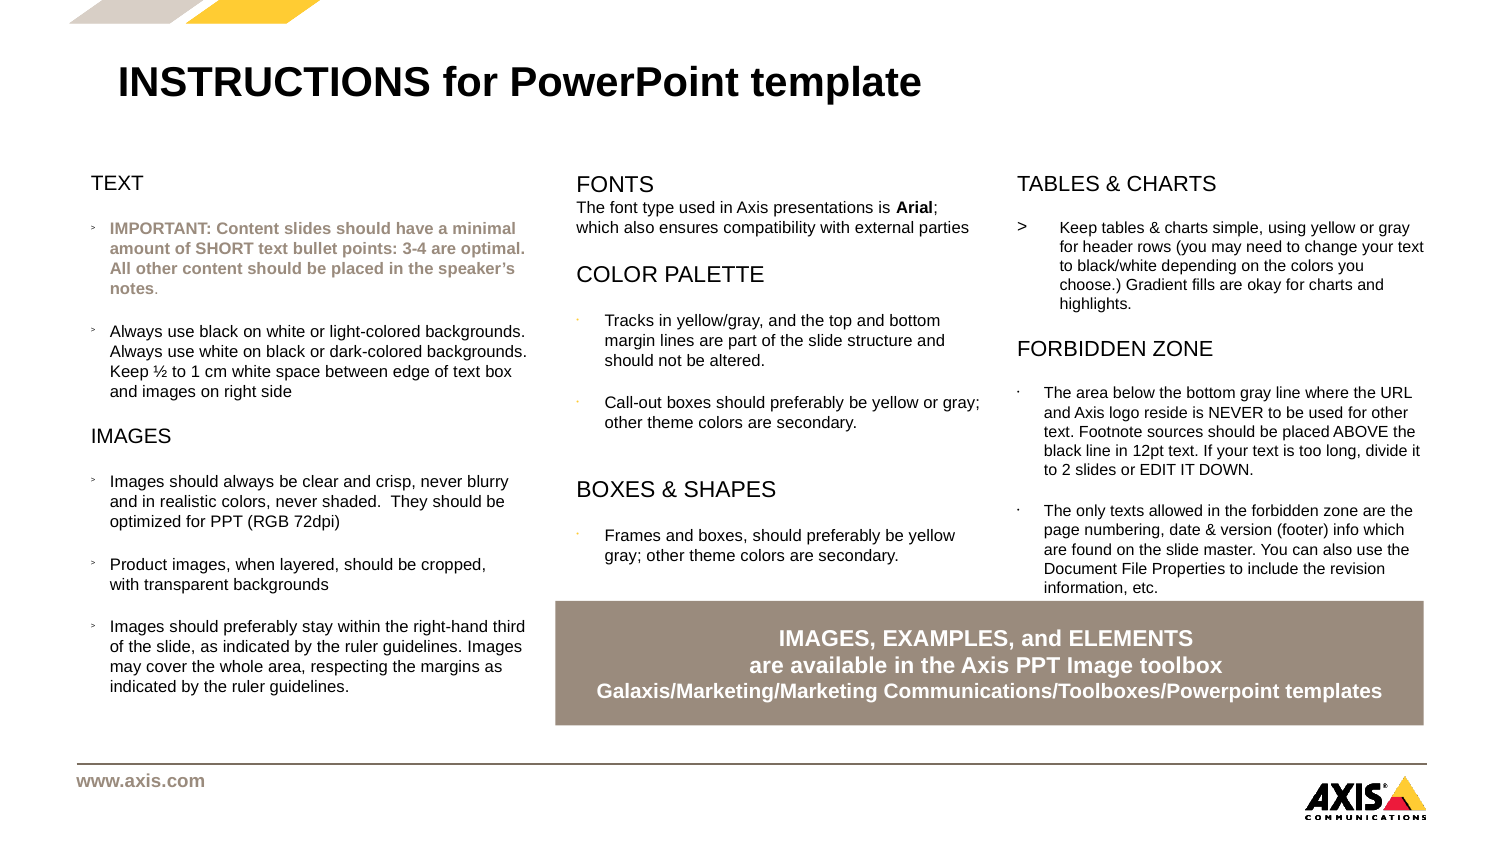

# INSTRUCTIONS for PowerPoint template
TABLES & CHARTS
Keep tables & charts simple, using yellow or gray for header rows (you may need to change your text to black/white depending on the colors you choose.) Gradient fills are okay for charts and highlights.
FORBIDDEN ZONE
The area below the bottom gray line where the URL and Axis logo reside is NEVER to be used for other text. Footnote sources should be placed ABOVE the black line in 12pt text. If your text is too long, divide it to 2 slides or EDIT IT DOWN.
The only texts allowed in the forbidden zone are the page numbering, date & version (footer) info which are found on the slide master. You can also use the Document File Properties to include the revision information, etc.
FONTS
The font type used in Axis presentations is Arial; which also ensures compatibility with external parties
COLOR PALETTE
Tracks in yellow/gray, and the top and bottom margin lines are part of the slide structure and should not be altered.
Call-out boxes should preferably be yellow or gray; other theme colors are secondary.
BOXES & SHAPES
Frames and boxes, should preferably be yellow gray; other theme colors are secondary.
TEXT
IMPORTANT: Content slides should have a minimal amount of SHORT text bullet points: 3-4 are optimal. All other content should be placed in the speaker’s notes.
Always use black on white or light-colored backgrounds. Always use white on black or dark-colored backgrounds. Keep ½ to 1 cm white space between edge of text box and images on right side
IMAGES
Images should always be clear and crisp, never blurry and in realistic colors, never shaded. They should be optimized for PPT (RGB 72dpi)
Product images, when layered, should be cropped,
with transparent backgrounds
Images should preferably stay within the right-hand third of the slide, as indicated by the ruler guidelines. Images may cover the whole area, respecting the margins as indicated by the ruler guidelines.
IMAGES, EXAMPLES, and ELEMENTS
are available in the Axis PPT Image toolbox
Galaxis/Marketing/Marketing Communications/Toolboxes/Powerpoint templates